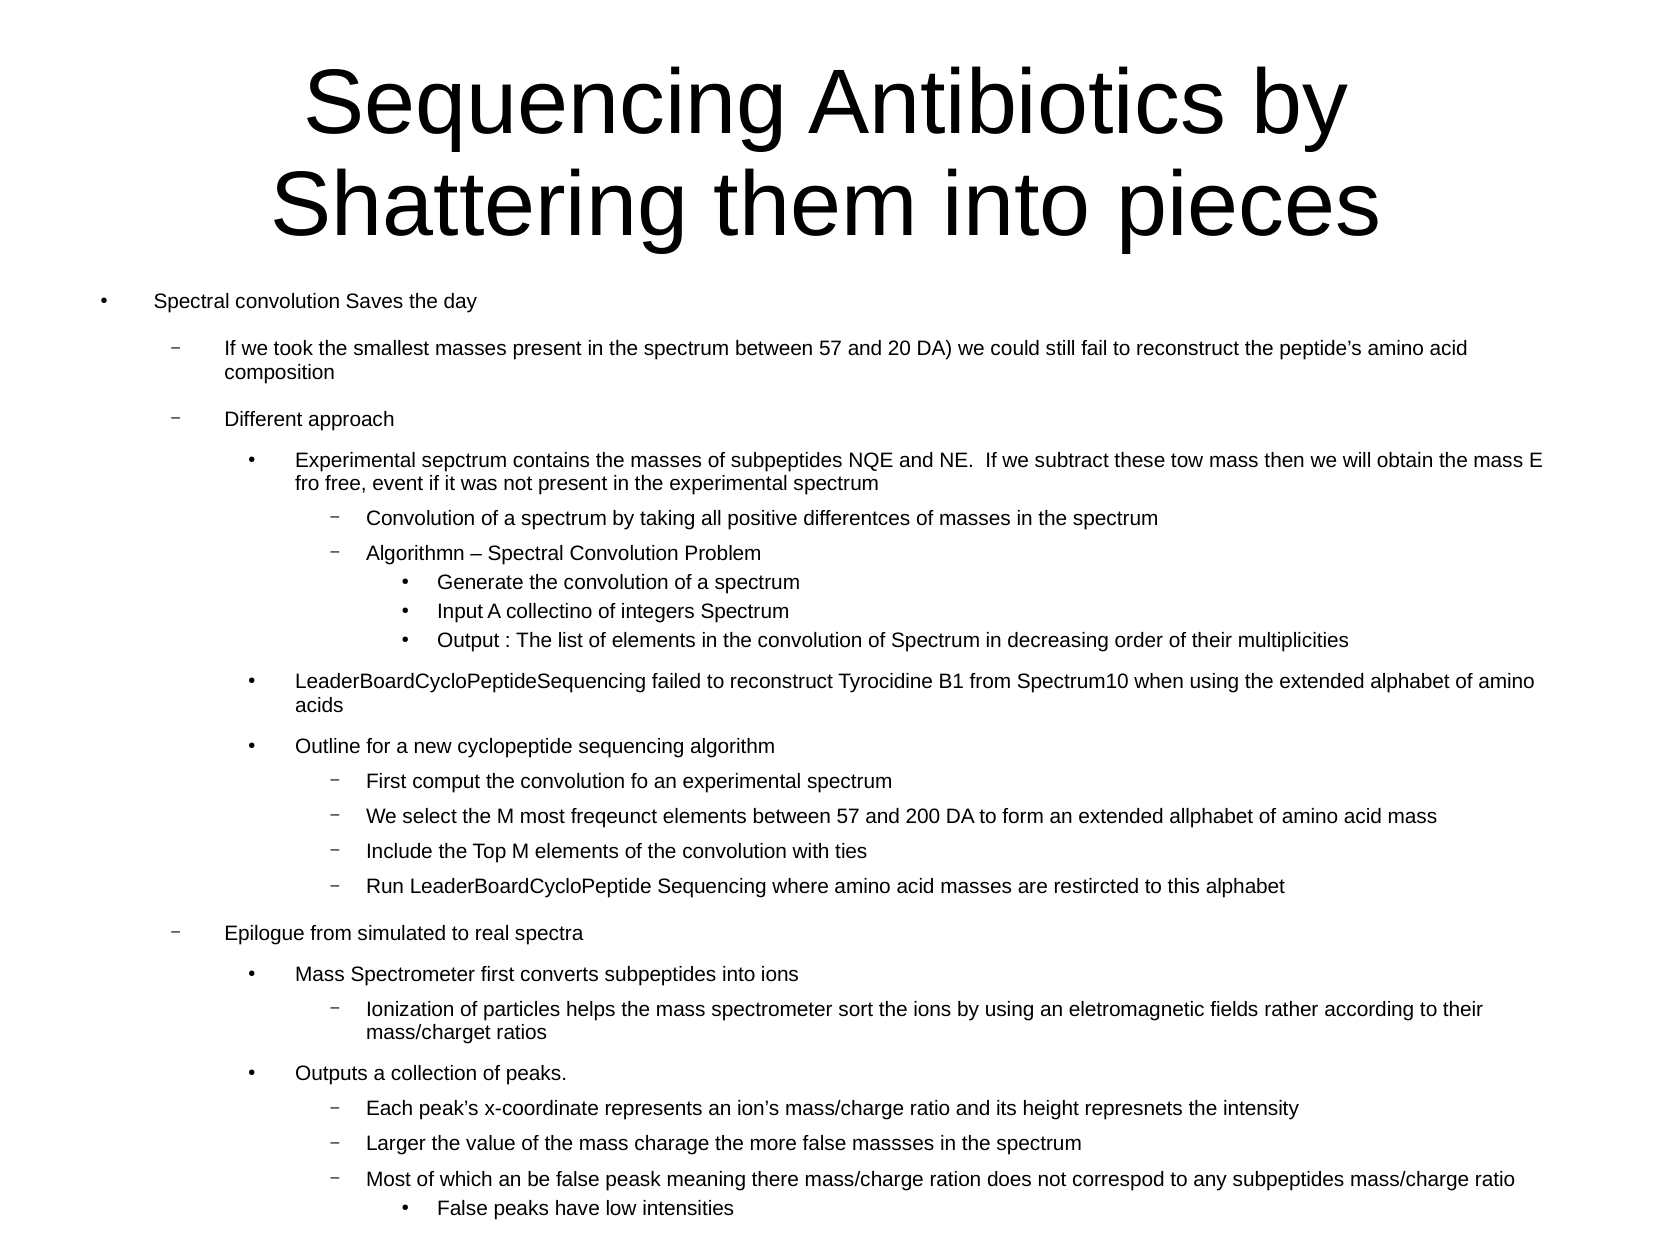

# Sequencing Antibiotics by Shattering them into pieces
Spectral convolution Saves the day
If we took the smallest masses present in the spectrum between 57 and 20 DA) we could still fail to reconstruct the peptide’s amino acid composition
Different approach
Experimental sepctrum contains the masses of subpeptides NQE and NE. If we subtract these tow mass then we will obtain the mass E fro free, event if it was not present in the experimental spectrum
Convolution of a spectrum by taking all positive differentces of masses in the spectrum
Algorithmn – Spectral Convolution Problem
Generate the convolution of a spectrum
Input A collectino of integers Spectrum
Output : The list of elements in the convolution of Spectrum in decreasing order of their multiplicities
LeaderBoardCycloPeptideSequencing failed to reconstruct Tyrocidine B1 from Spectrum10 when using the extended alphabet of amino acids
Outline for a new cyclopeptide sequencing algorithm
First comput the convolution fo an experimental spectrum
We select the M most freqeunct elements between 57 and 200 DA to form an extended allphabet of amino acid mass
Include the Top M elements of the convolution with ties
Run LeaderBoardCycloPeptide Sequencing where amino acid masses are restircted to this alphabet
Epilogue from simulated to real spectra
Mass Spectrometer first converts subpeptides into ions
Ionization of particles helps the mass spectrometer sort the ions by using an eletromagnetic fields rather according to their mass/charget ratios
Outputs a collection of peaks.
Each peak’s x-coordinate represents an ion’s mass/charge ratio and its height represnets the intensity
Larger the value of the mass charage the more false massses in the spectrum
Most of which an be false peask meaning there mass/charge ration does not correspod to any subpeptides mass/charge ratio
False peaks have low intensities